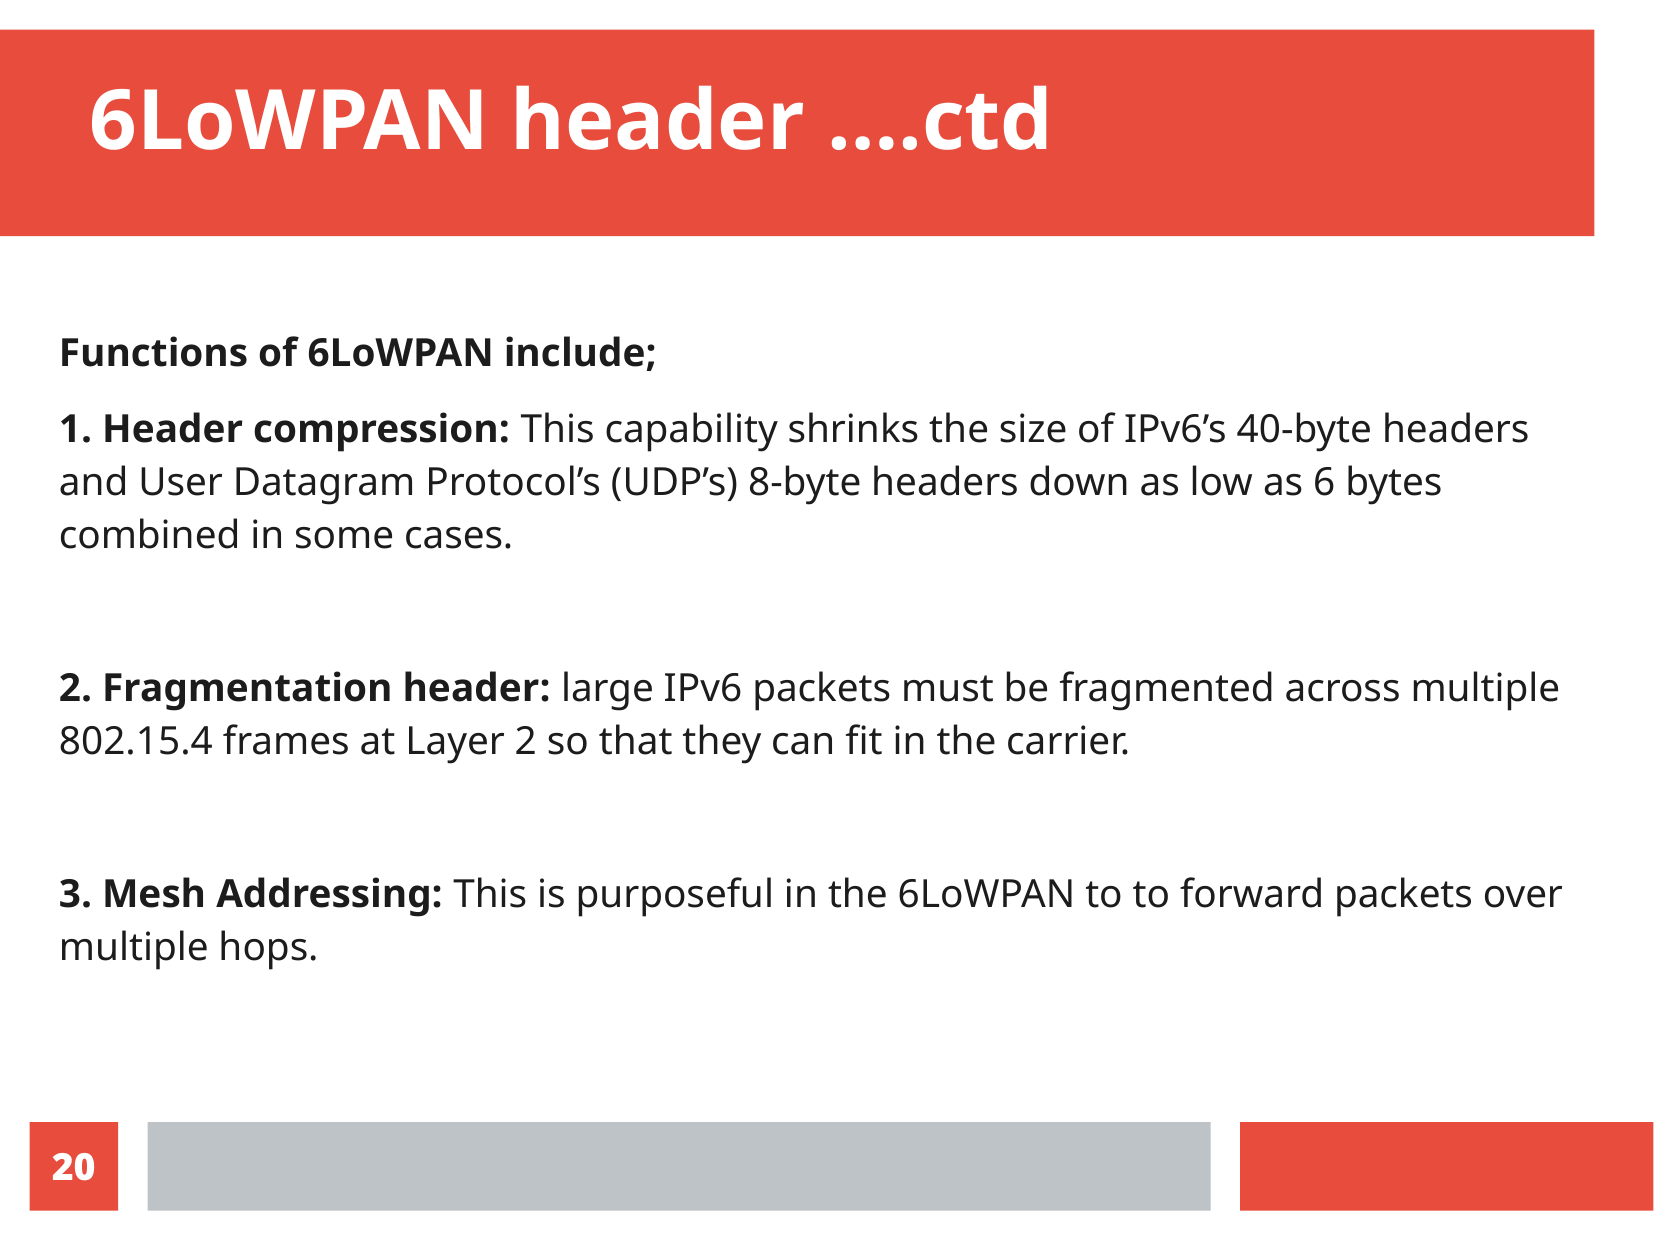

6LoWPAN header ….ctd
# Functions of 6LoWPAN include;
1. Header compression: This capability shrinks the size of IPv6’s 40-byte headers and User Datagram Protocol’s (UDP’s) 8-byte headers down as low as 6 bytes combined in some cases.
2. Fragmentation header: large IPv6 packets must be fragmented across multiple 802.15.4 frames at Layer 2 so that they can fit in the carrier.
3. Mesh Addressing: This is purposeful in the 6LoWPAN to to forward packets over multiple hops.
20